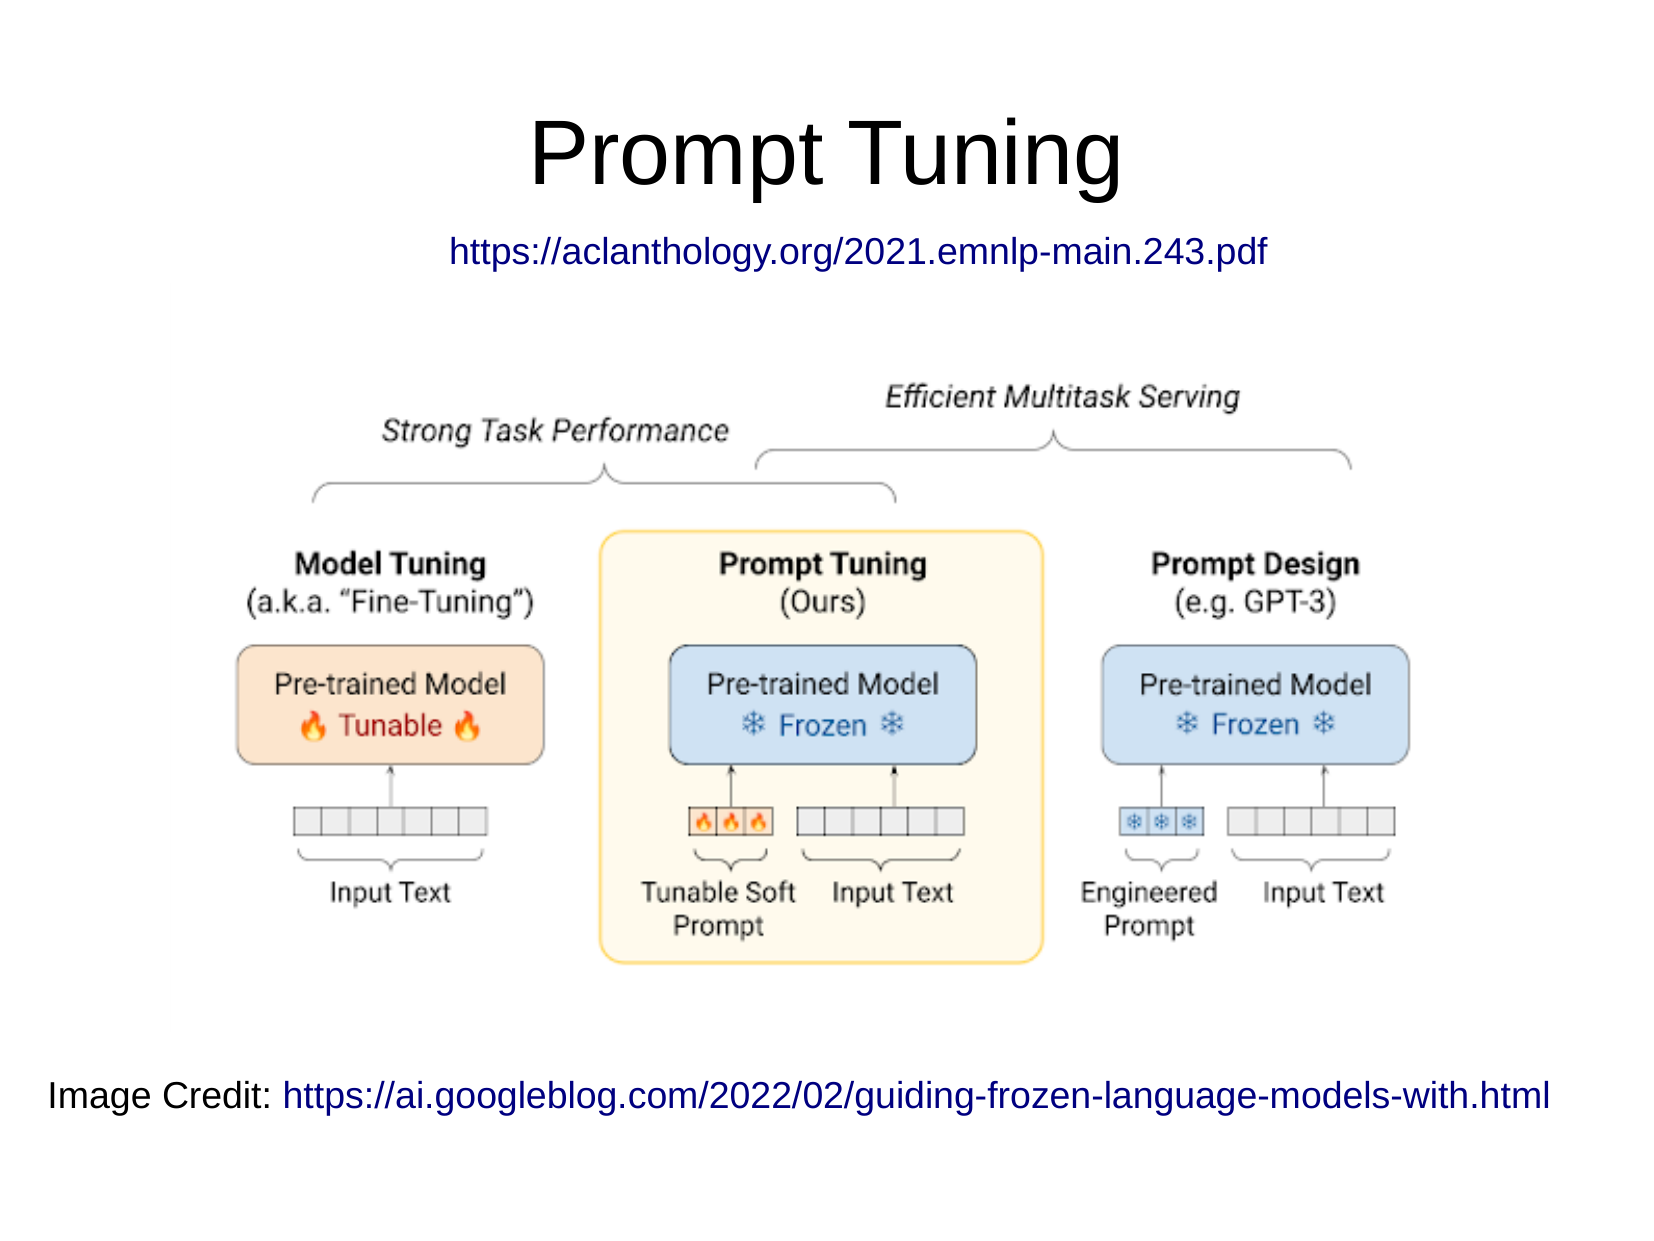

# Prompt Tuning
https://aclanthology.org/2021.emnlp-main.243.pdf
Image Credit: https://ai.googleblog.com/2022/02/guiding-frozen-language-models-with.html